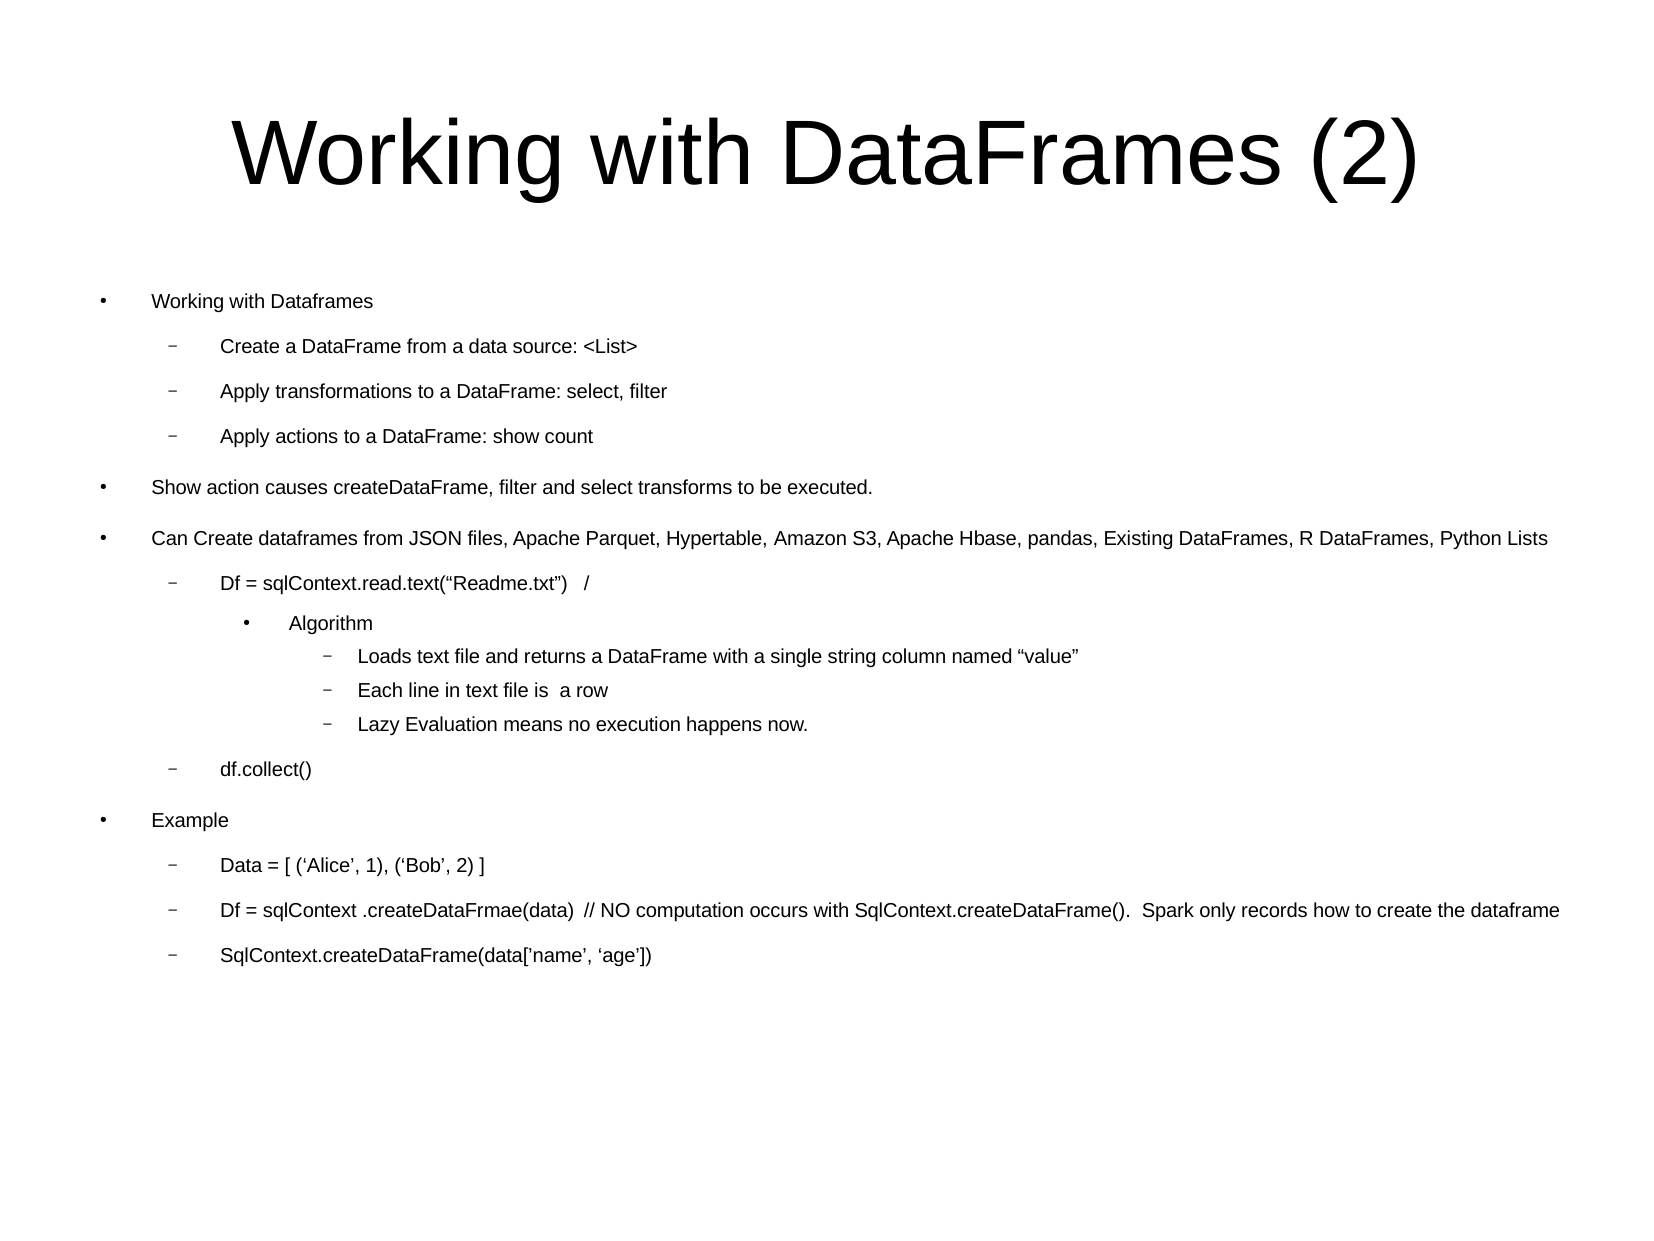

# Working with DataFrames (2)
Working with Dataframes
Create a DataFrame from a data source: <List>
Apply transformations to a DataFrame: select, filter
Apply actions to a DataFrame: show count
Show action causes createDataFrame, filter and select transforms to be executed.
Can Create dataframes from JSON files, Apache Parquet, Hypertable, Amazon S3, Apache Hbase, pandas, Existing DataFrames, R DataFrames, Python Lists
Df = sqlContext.read.text(“Readme.txt”)			/
Algorithm
Loads text file and returns a DataFrame with a single string column named “value”
Each line in text file is a row
Lazy Evaluation means no execution happens now.
df.collect()
Example
Data = [ (‘Alice’, 1), (‘Bob’, 2) ]
Df = sqlContext .createDataFrmae(data) 	// NO computation occurs with SqlContext.createDataFrame(). Spark only records how to create the dataframe
SqlContext.createDataFrame(data[’name’, ‘age’])